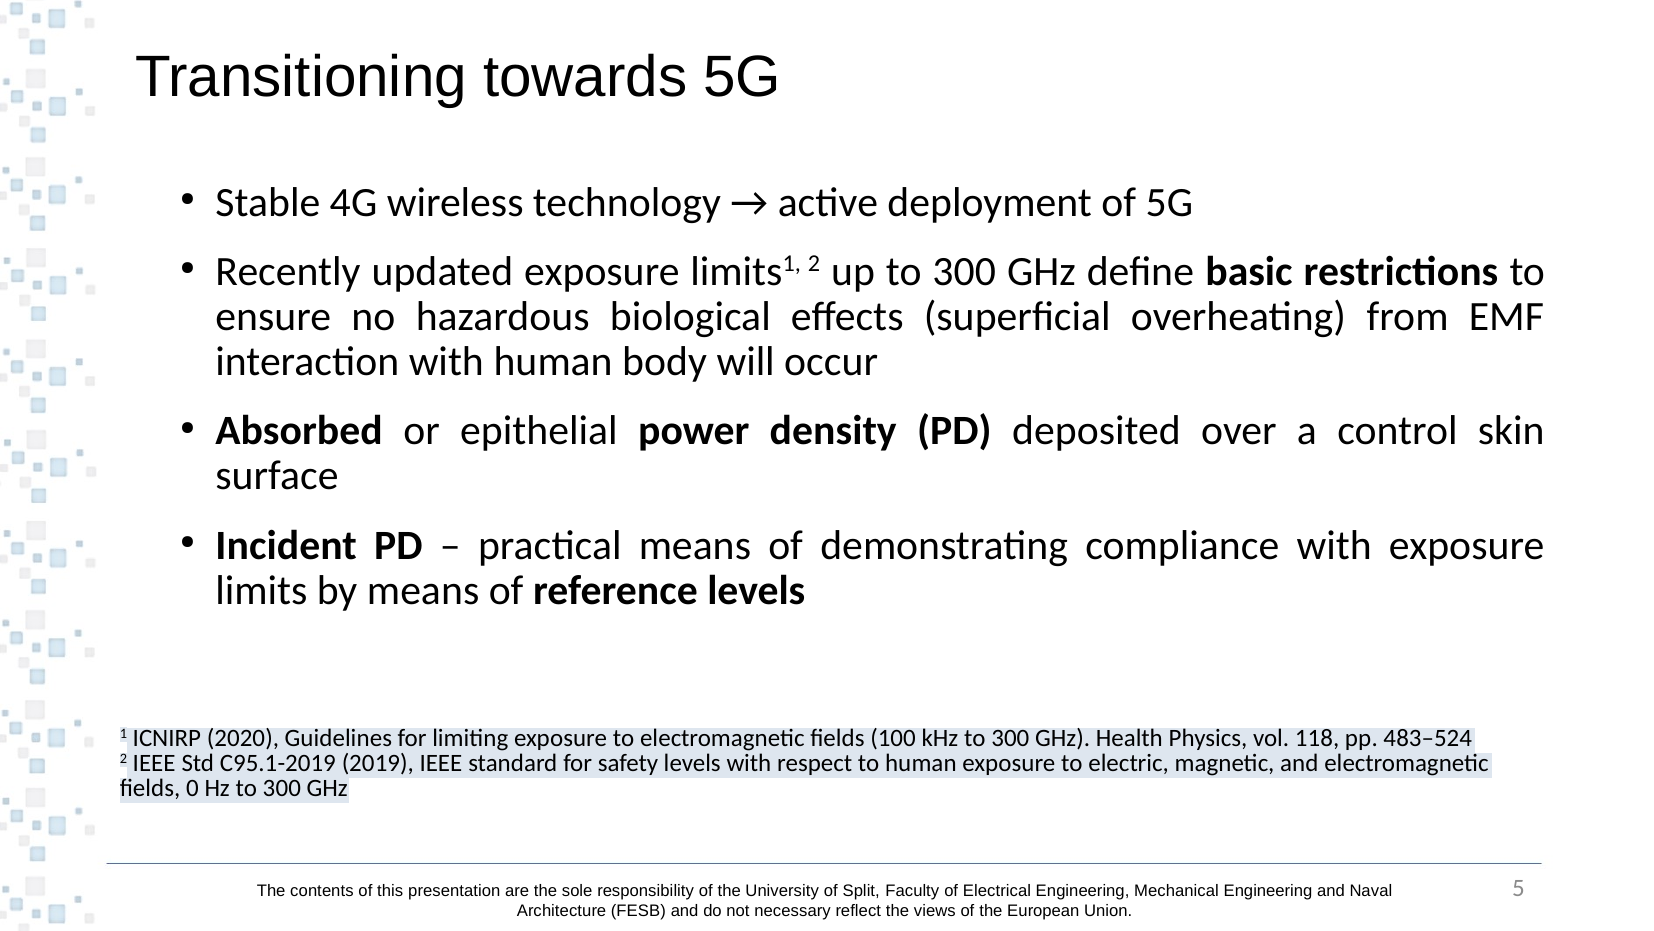

# Transitioning towards 5G
Stable 4G wireless technology → active deployment of 5G
Recently updated exposure limits1, 2 up to 300 GHz define basic restrictions to ensure no hazardous biological effects (superficial overheating) from EMF interaction with human body will occur
Absorbed or epithelial power density (PD) deposited over a control skin surface
Incident PD – practical means of demonstrating compliance with exposure limits by means of reference levels
1 ICNIRP (2020), Guidelines for limiting exposure to electromagnetic fields (100 kHz to 300 GHz). Health Physics, vol. 118, pp. 483–524
2 IEEE Std C95.1-2019 (2019), IEEE standard for safety levels with respect to human exposure to electric, magnetic, and electromagnetic fields, 0 Hz to 300 GHz
5
The contents of this presentation are the sole responsibility of the University of Split, Faculty of Electrical Engineering, Mechanical Engineering and Naval Architecture (FESB) and do not necessary reflect the views of the European Union.